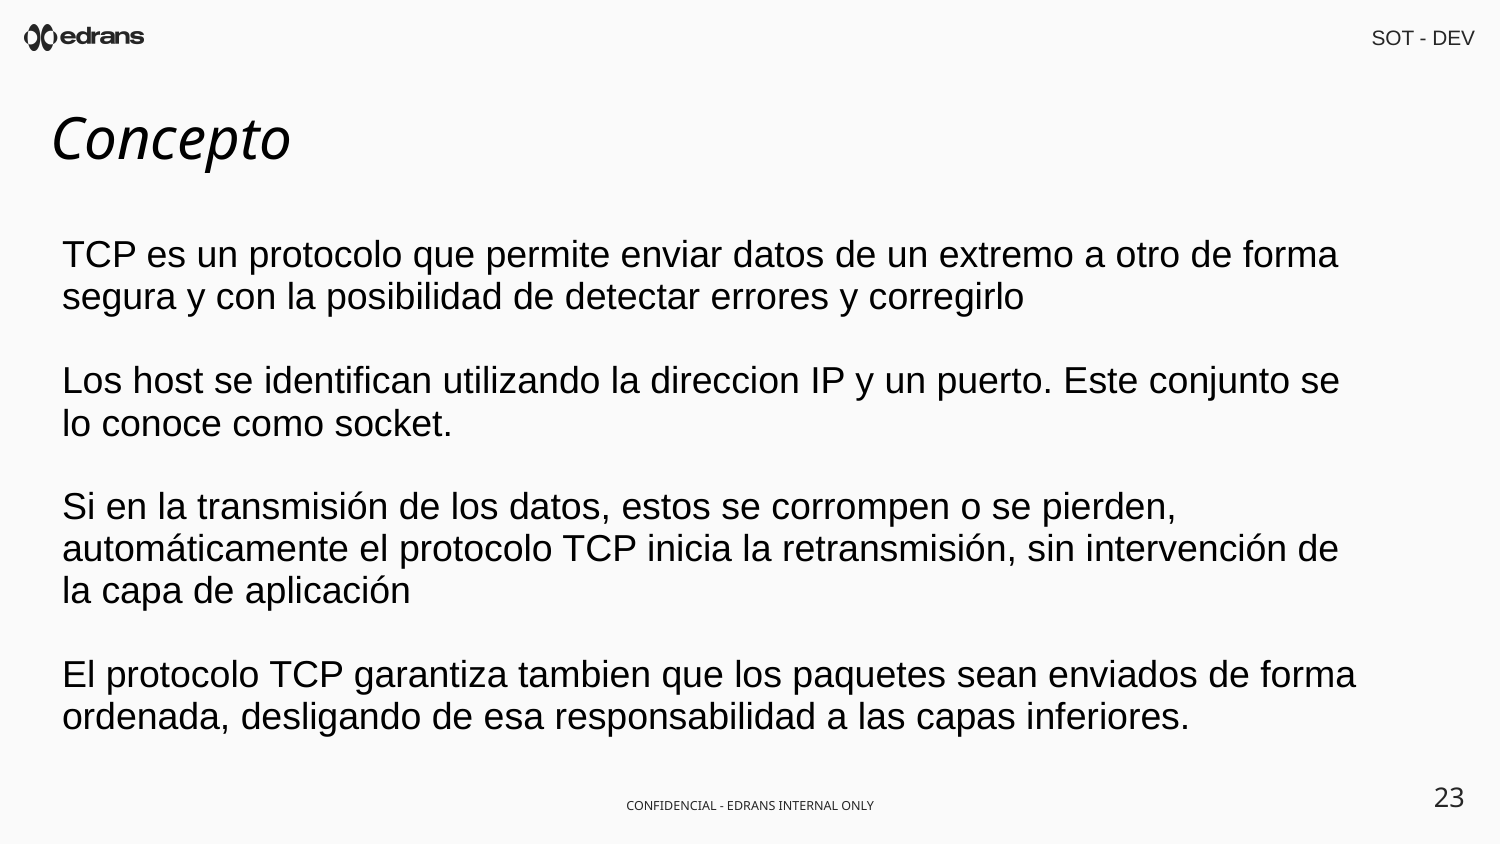

SOT - DEV
Concepto
TCP es un protocolo que permite enviar datos de un extremo a otro de forma segura y con la posibilidad de detectar errores y corregirlo
Los host se identifican utilizando la direccion IP y un puerto. Este conjunto se lo conoce como socket.
Si en la transmisión de los datos, estos se corrompen o se pierden, automáticamente el protocolo TCP inicia la retransmisión, sin intervención de la capa de aplicación
El protocolo TCP garantiza tambien que los paquetes sean enviados de forma ordenada, desligando de esa responsabilidad a las capas inferiores.
CONFIDENCIAL - EDRANS INTERNAL ONLY